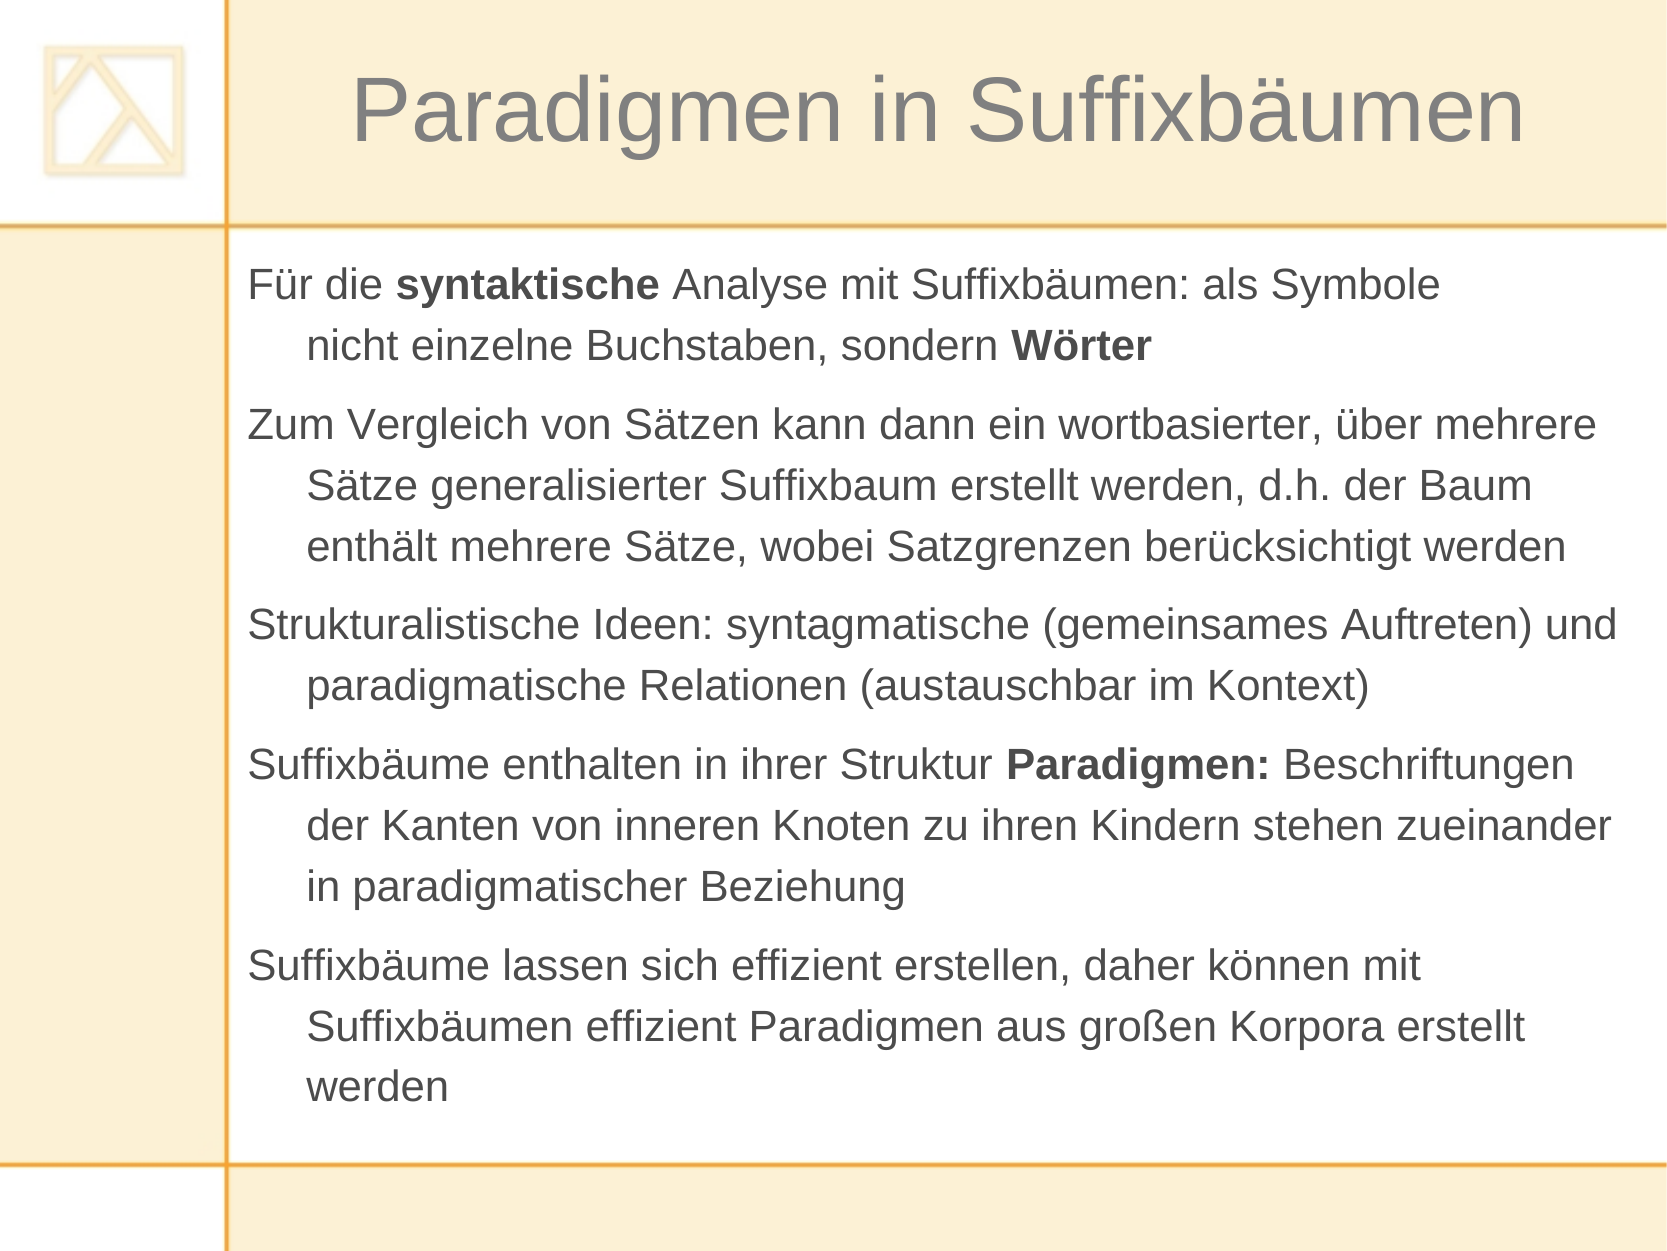

# Paradigmen in Suffixbäumen
Für die syntaktische Analyse mit Suffixbäumen: als Symbole
nicht einzelne Buchstaben, sondern Wörter
Zum Vergleich von Sätzen kann dann ein wortbasierter, über mehrere Sätze generalisierter Suffixbaum erstellt werden, d.h. der Baum enthält mehrere Sätze, wobei Satzgrenzen berücksichtigt werden
Strukturalistische Ideen: syntagmatische (gemeinsames Auftreten) und paradigmatische Relationen (austauschbar im Kontext)
Suffixbäume enthalten in ihrer Struktur Paradigmen: Beschriftungen der Kanten von inneren Knoten zu ihren Kindern stehen zueinander in paradigmatischer Beziehung
Suffixbäume lassen sich effizient erstellen, daher können mit Suffixbäumen effizient Paradigmen aus großen Korpora erstellt werden